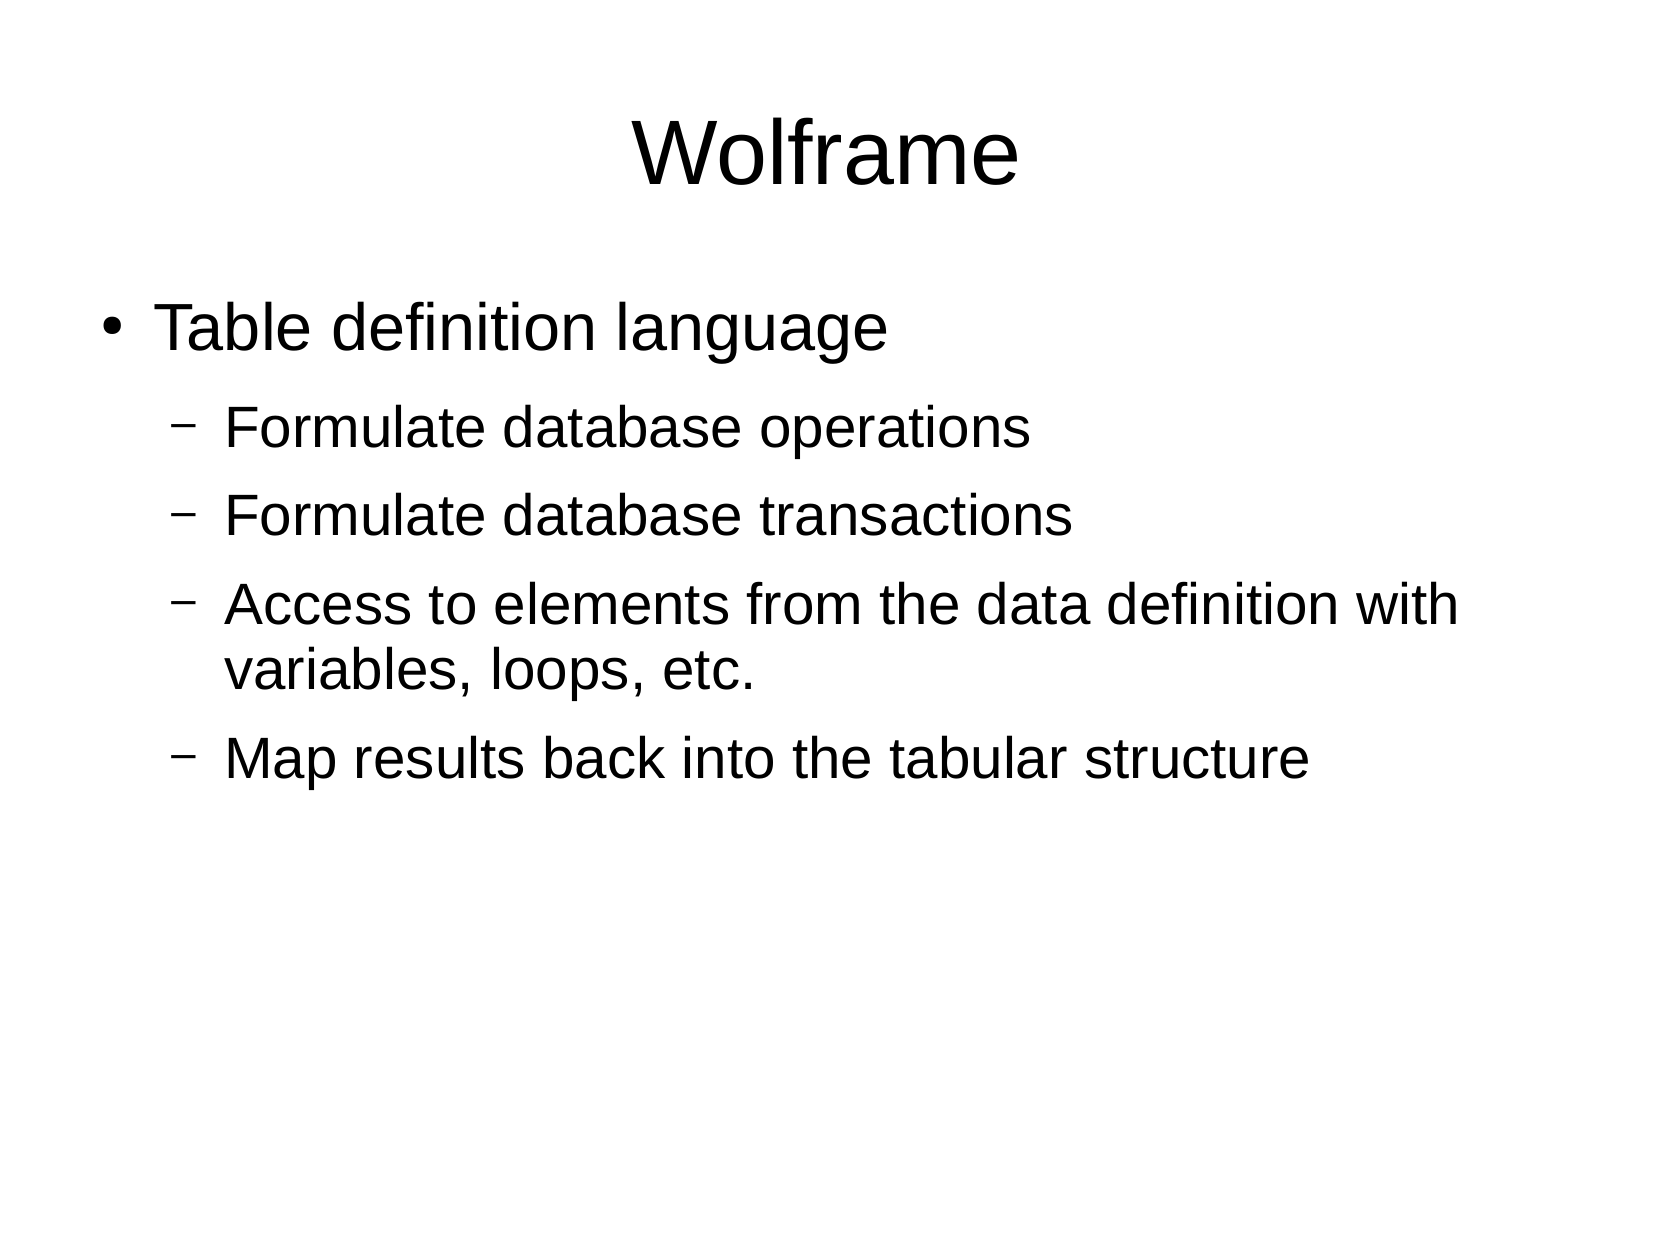

# Wolframe
Table definition language
Formulate database operations
Formulate database transactions
Access to elements from the data definition with variables, loops, etc.
Map results back into the tabular structure